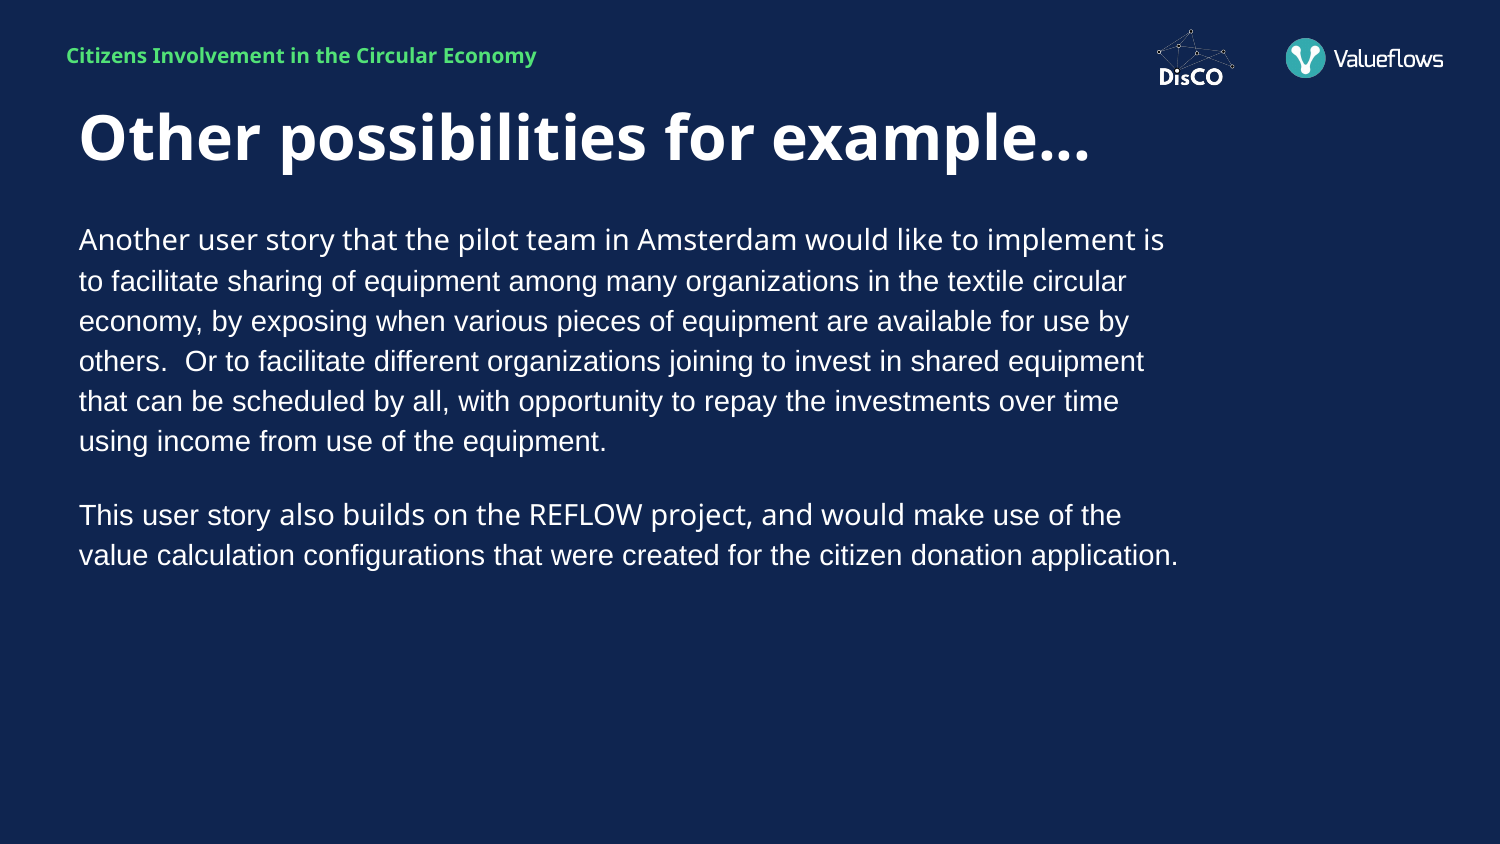

# Other possibilities for example...
Another user story that the pilot team in Amsterdam would like to implement is to facilitate sharing of equipment among many organizations in the textile circular economy, by exposing when various pieces of equipment are available for use by others. Or to facilitate different organizations joining to invest in shared equipment that can be scheduled by all, with opportunity to repay the investments over time using income from use of the equipment.
This user story also builds on the REFLOW project, and would make use of the value calculation configurations that were created for the citizen donation application.